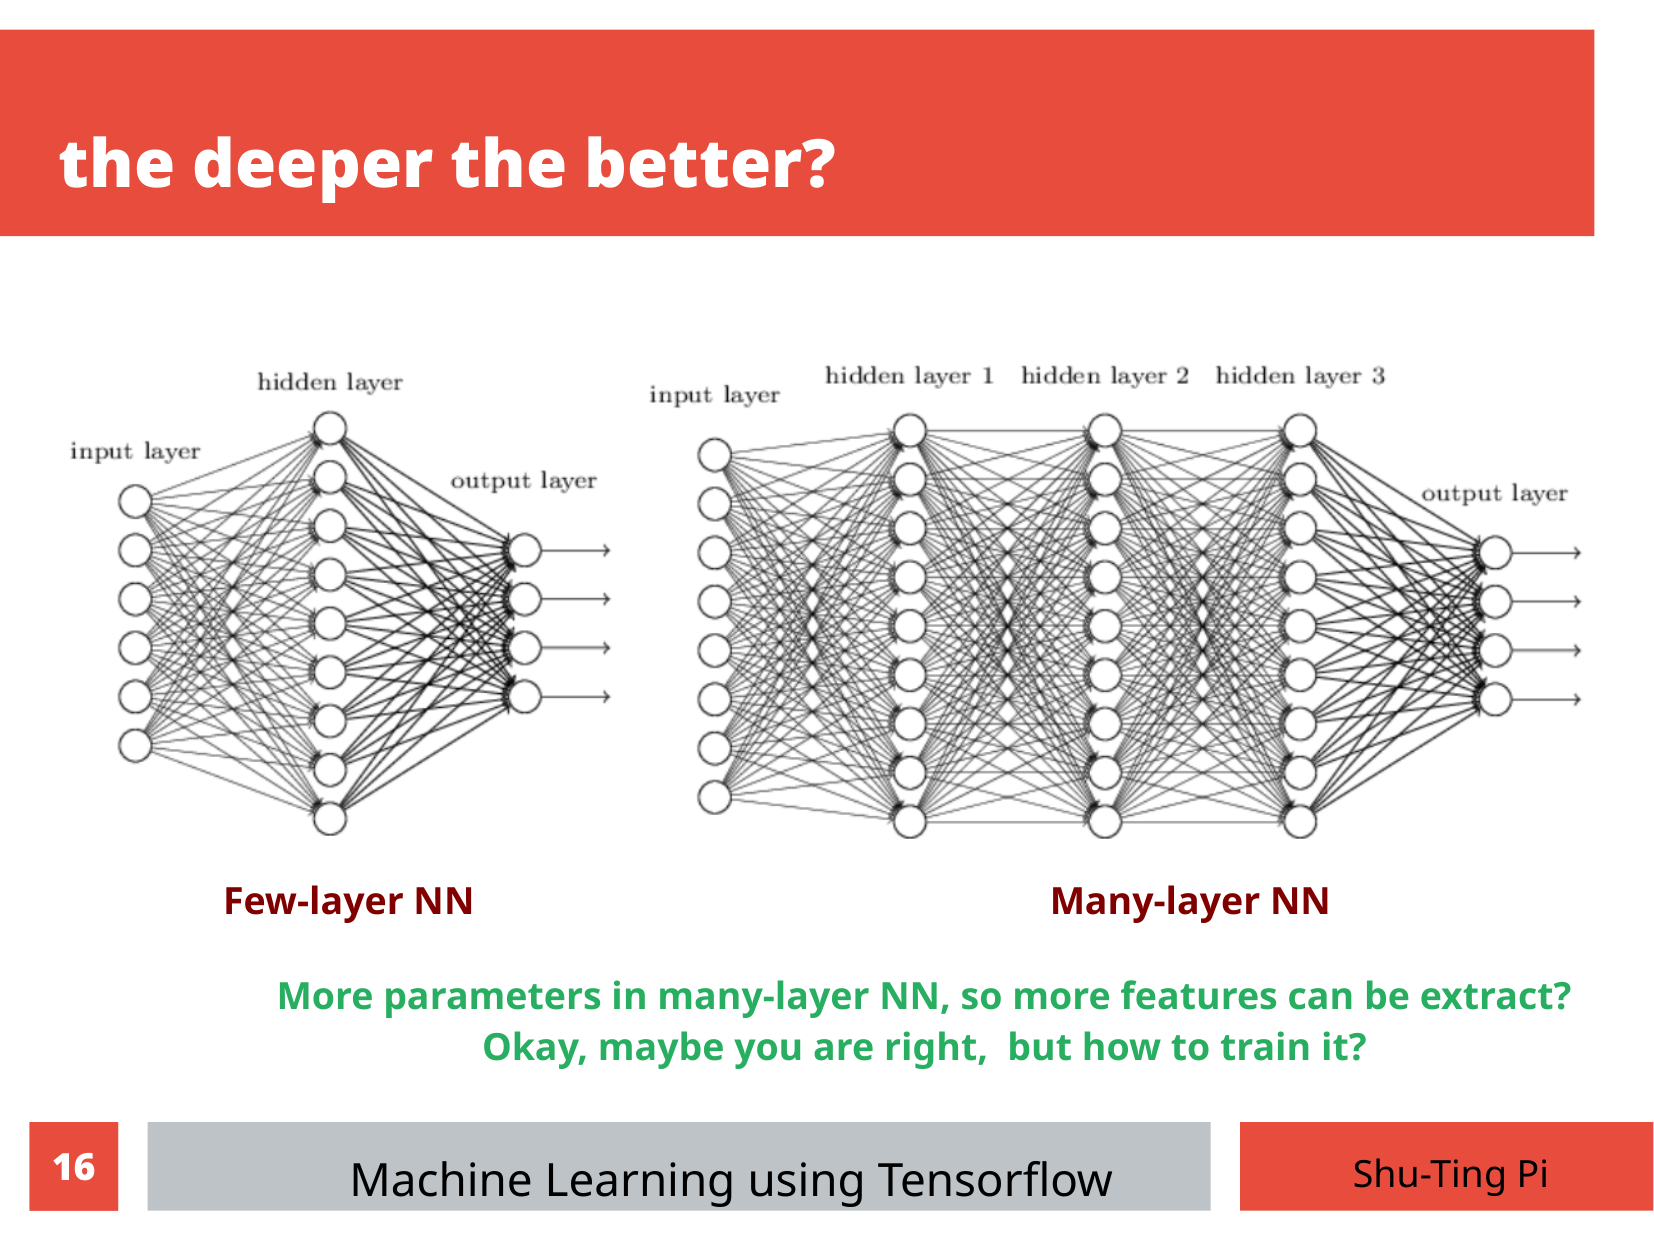

# the deeper the better?
Few-layer NN
Many-layer NN
More parameters in many-layer NN, so more features can be extract?
Okay, maybe you are right, but how to train it?
16
Machine Learning using Tensorflow
Shu-Ting Pi